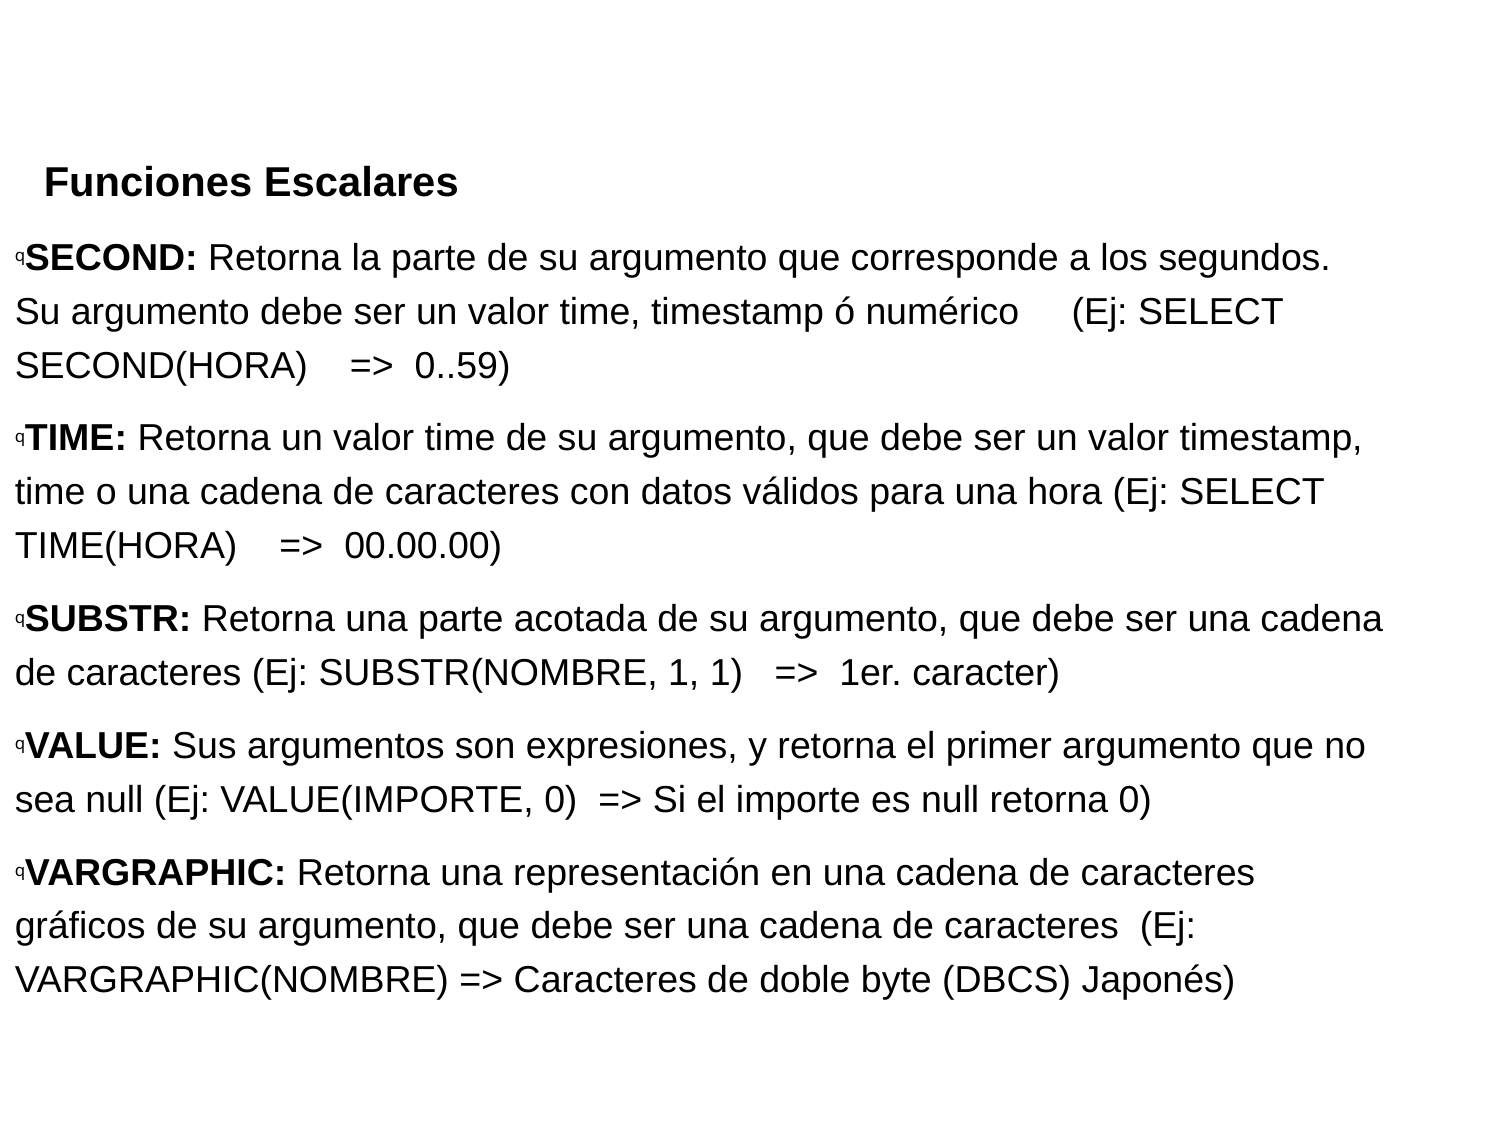

# Funciones Escalares
SECOND: Retorna la parte de su argumento que corresponde a los segundos. Su argumento debe ser un valor time, timestamp ó numérico (Ej: SELECT SECOND(HORA) => 0..59)
TIME: Retorna un valor time de su argumento, que debe ser un valor timestamp, time o una cadena de caracteres con datos válidos para una hora (Ej: SELECT TIME(HORA) => 00.00.00)
SUBSTR: Retorna una parte acotada de su argumento, que debe ser una cadena de caracteres (Ej: SUBSTR(NOMBRE, 1, 1) => 1er. caracter)
VALUE: Sus argumentos son expresiones, y retorna el primer argumento que no sea null (Ej: VALUE(IMPORTE, 0) => Si el importe es null retorna 0)
VARGRAPHIC: Retorna una representación en una cadena de caracteres gráficos de su argumento, que debe ser una cadena de caracteres (Ej: VARGRAPHIC(NOMBRE) => Caracteres de doble byte (DBCS) Japonés)